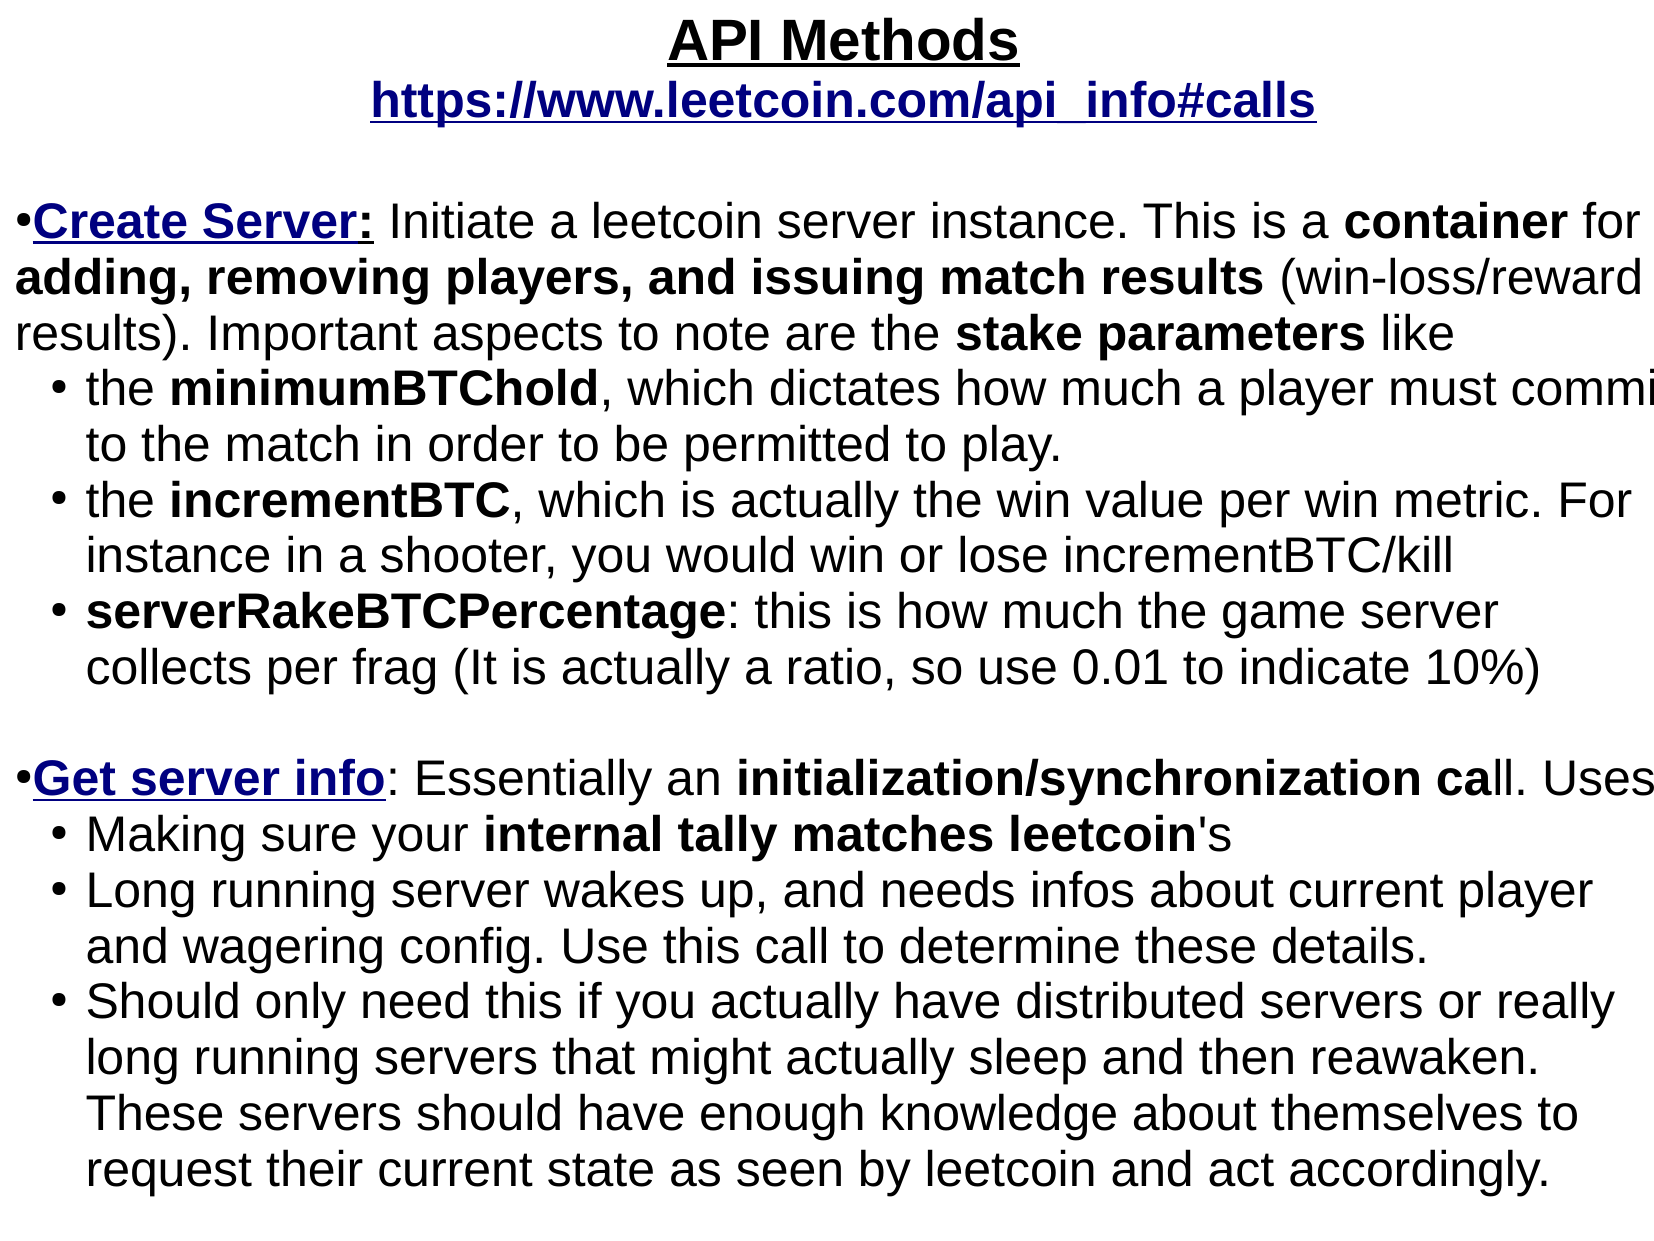

API Methods
https://www.leetcoin.com/api_info#calls
Create Server: Initiate a leetcoin server instance. This is a container for adding, removing players, and issuing match results (win-loss/reward results). Important aspects to note are the stake parameters like
the minimumBTChold, which dictates how much a player must commit to the match in order to be permitted to play.
the incrementBTC, which is actually the win value per win metric. For instance in a shooter, you would win or lose incrementBTC/kill
serverRakeBTCPercentage: this is how much the game server collects per frag (It is actually a ratio, so use 0.01 to indicate 10%)
Get server info: Essentially an initialization/synchronization call. Uses:
Making sure your internal tally matches leetcoin's
Long running server wakes up, and needs infos about current player and wagering config. Use this call to determine these details.
Should only need this if you actually have distributed servers or really long running servers that might actually sleep and then reawaken. These servers should have enough knowledge about themselves to request their current state as seen by leetcoin and act accordingly.